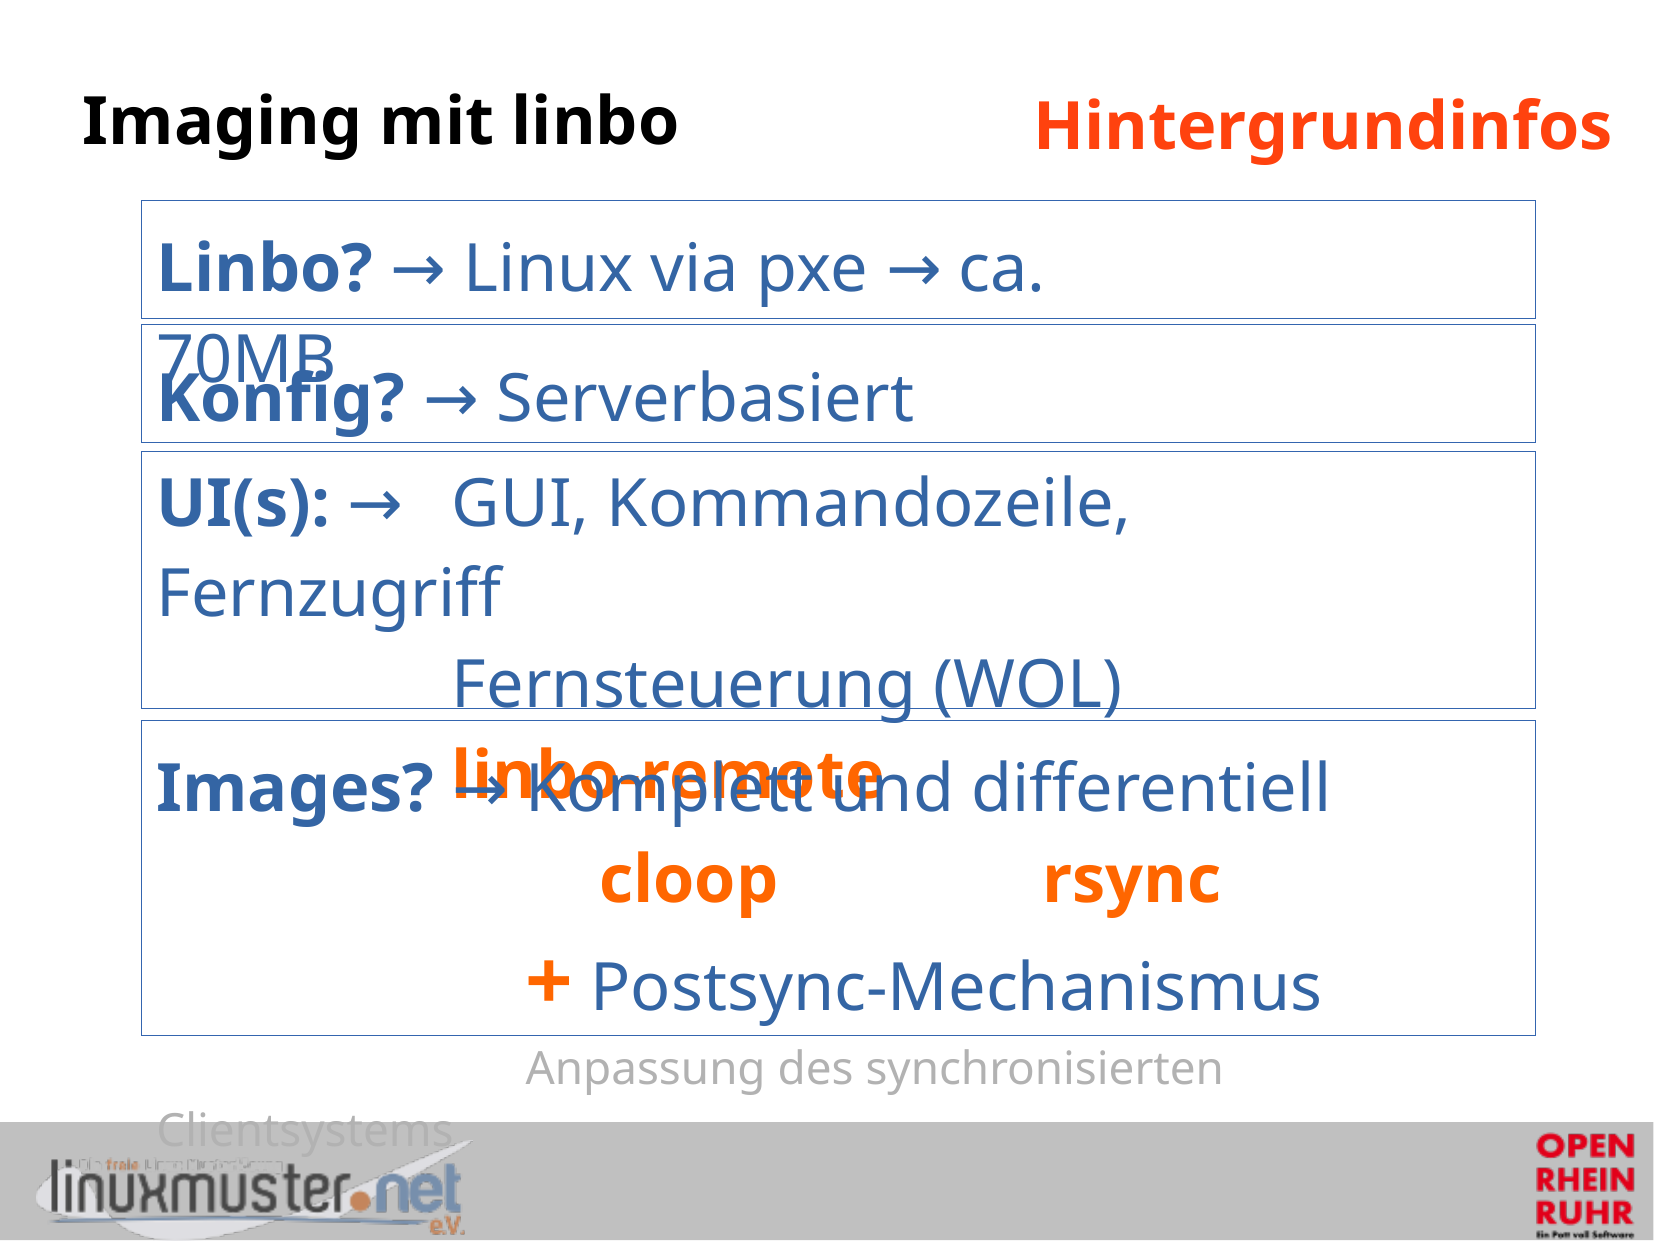

# Imaging mit linbo
Hintergrundinfos
Linbo? → Linux via pxe → ca. 70MB
Konfig? → Serverbasiert
UI(s): → 	GUI, Kommandozeile, 	Fernzugriff
				Fernsteuerung (WOL)
				linbo-remote
Images? → 	Komplett und differentiell
						cloop				rsync
					+ Postsync-Mechanismus
					Anpassung des synchronisierten Clientsystems